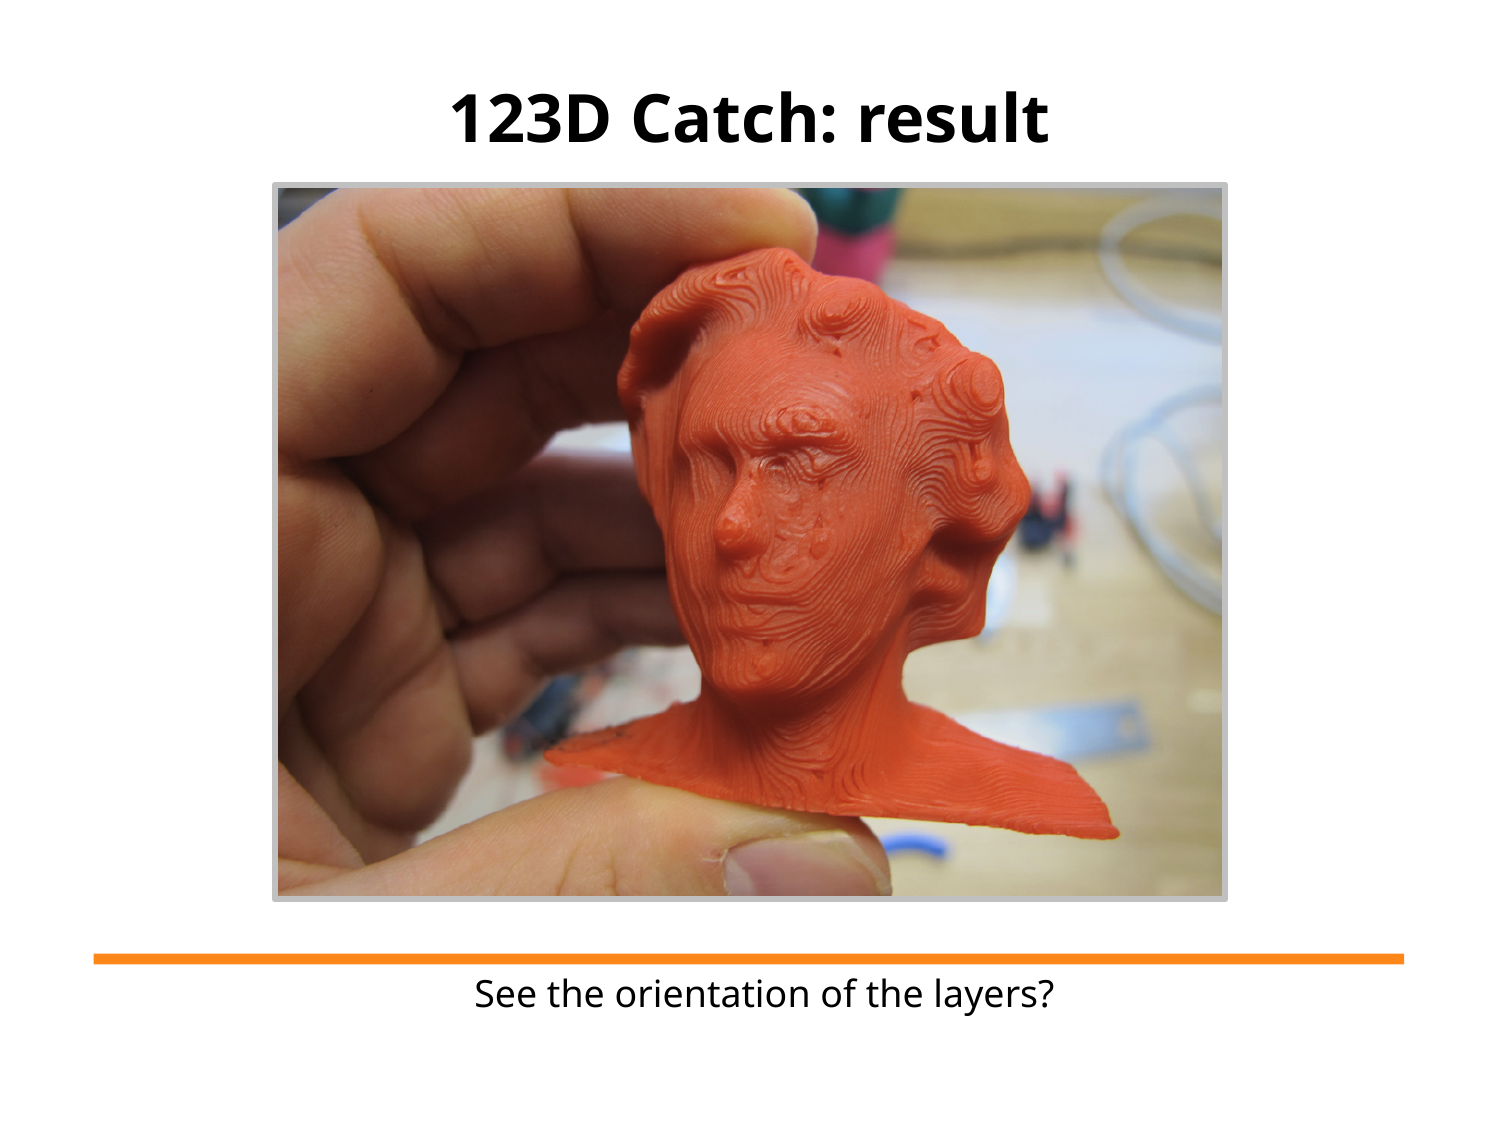

# 123D Catch: result
See the orientation of the layers?